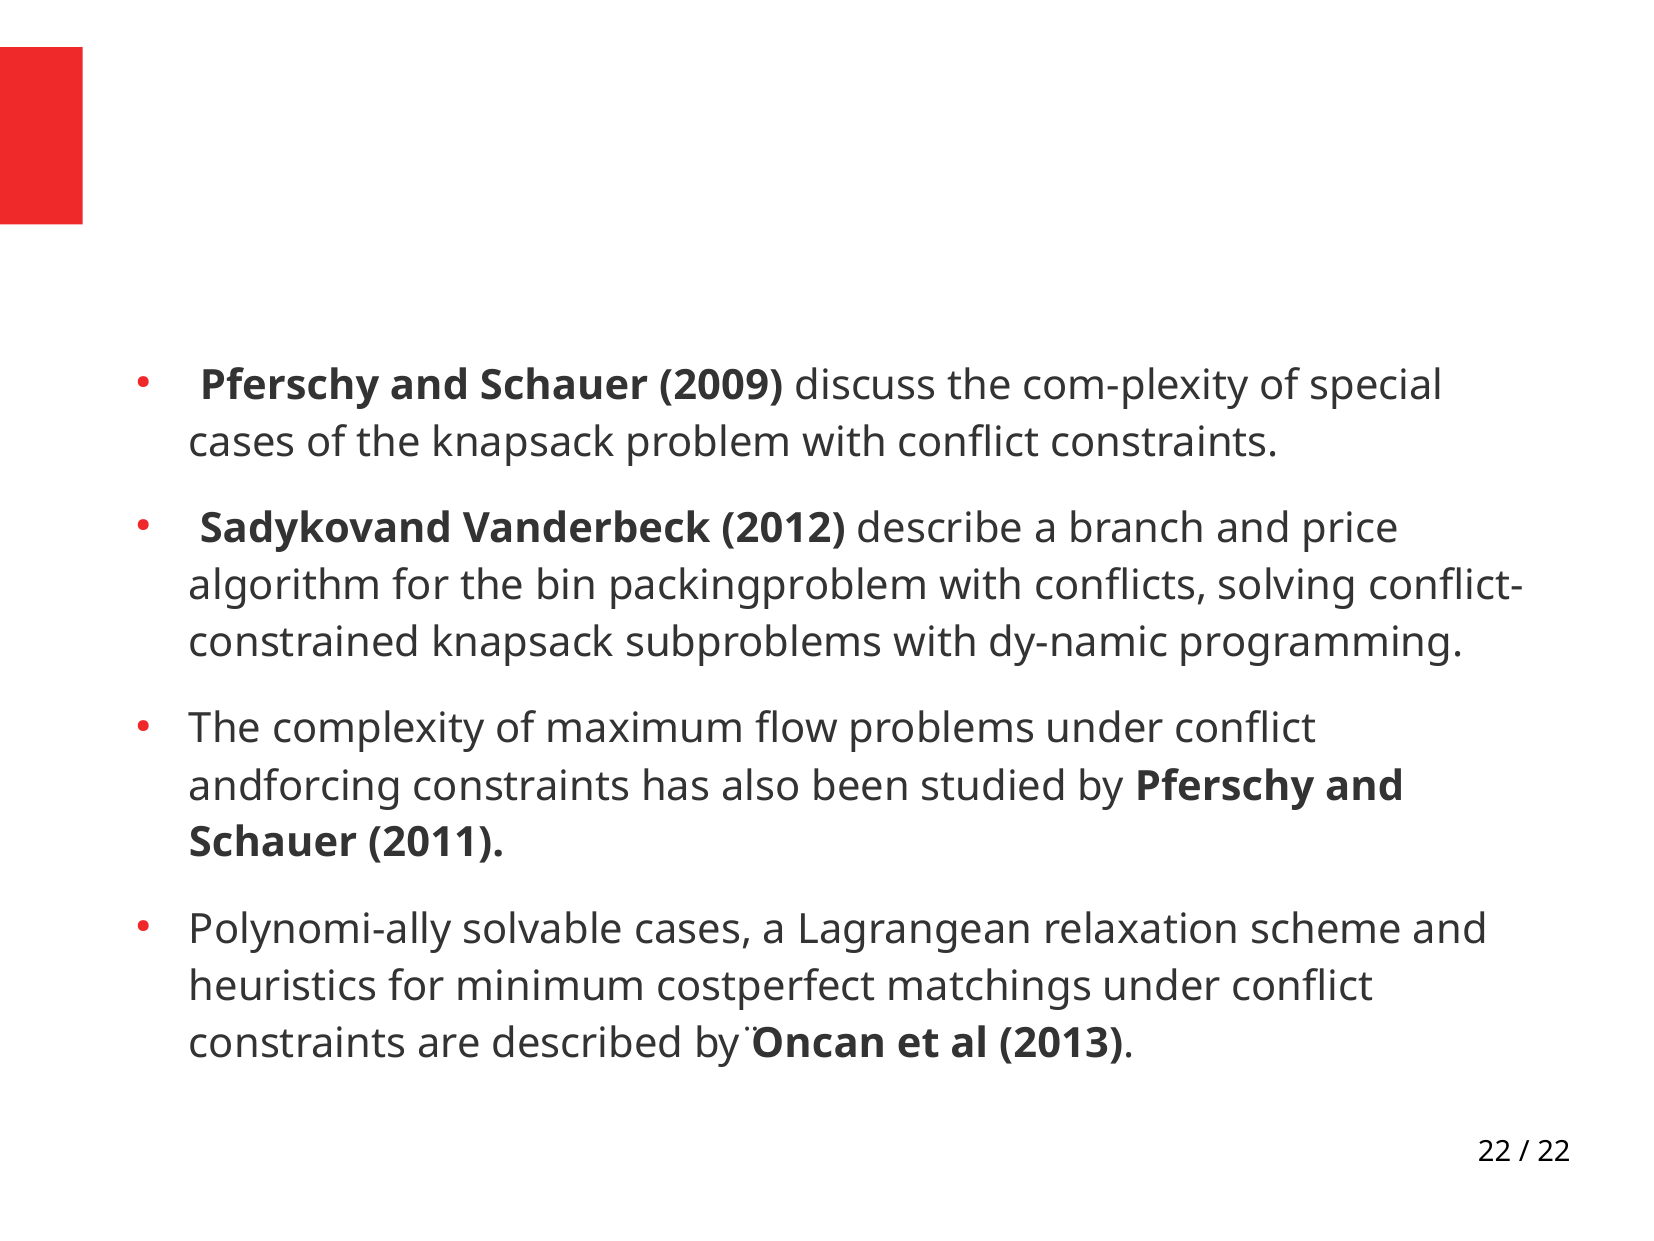

#
 Pferschy and Schauer (2009) discuss the com-plexity of special cases of the knapsack problem with conflict constraints.
 Sadykovand Vanderbeck (2012) describe a branch and price algorithm for the bin packingproblem with conflicts, solving conflict-constrained knapsack subproblems with dy-namic programming.
The complexity of maximum flow problems under conflict andforcing constraints has also been studied by Pferschy and Schauer (2011).
Polynomi-ally solvable cases, a Lagrangean relaxation scheme and heuristics for minimum costperfect matchings under conflict constraints are described by ̈Oncan et al (2013).
22